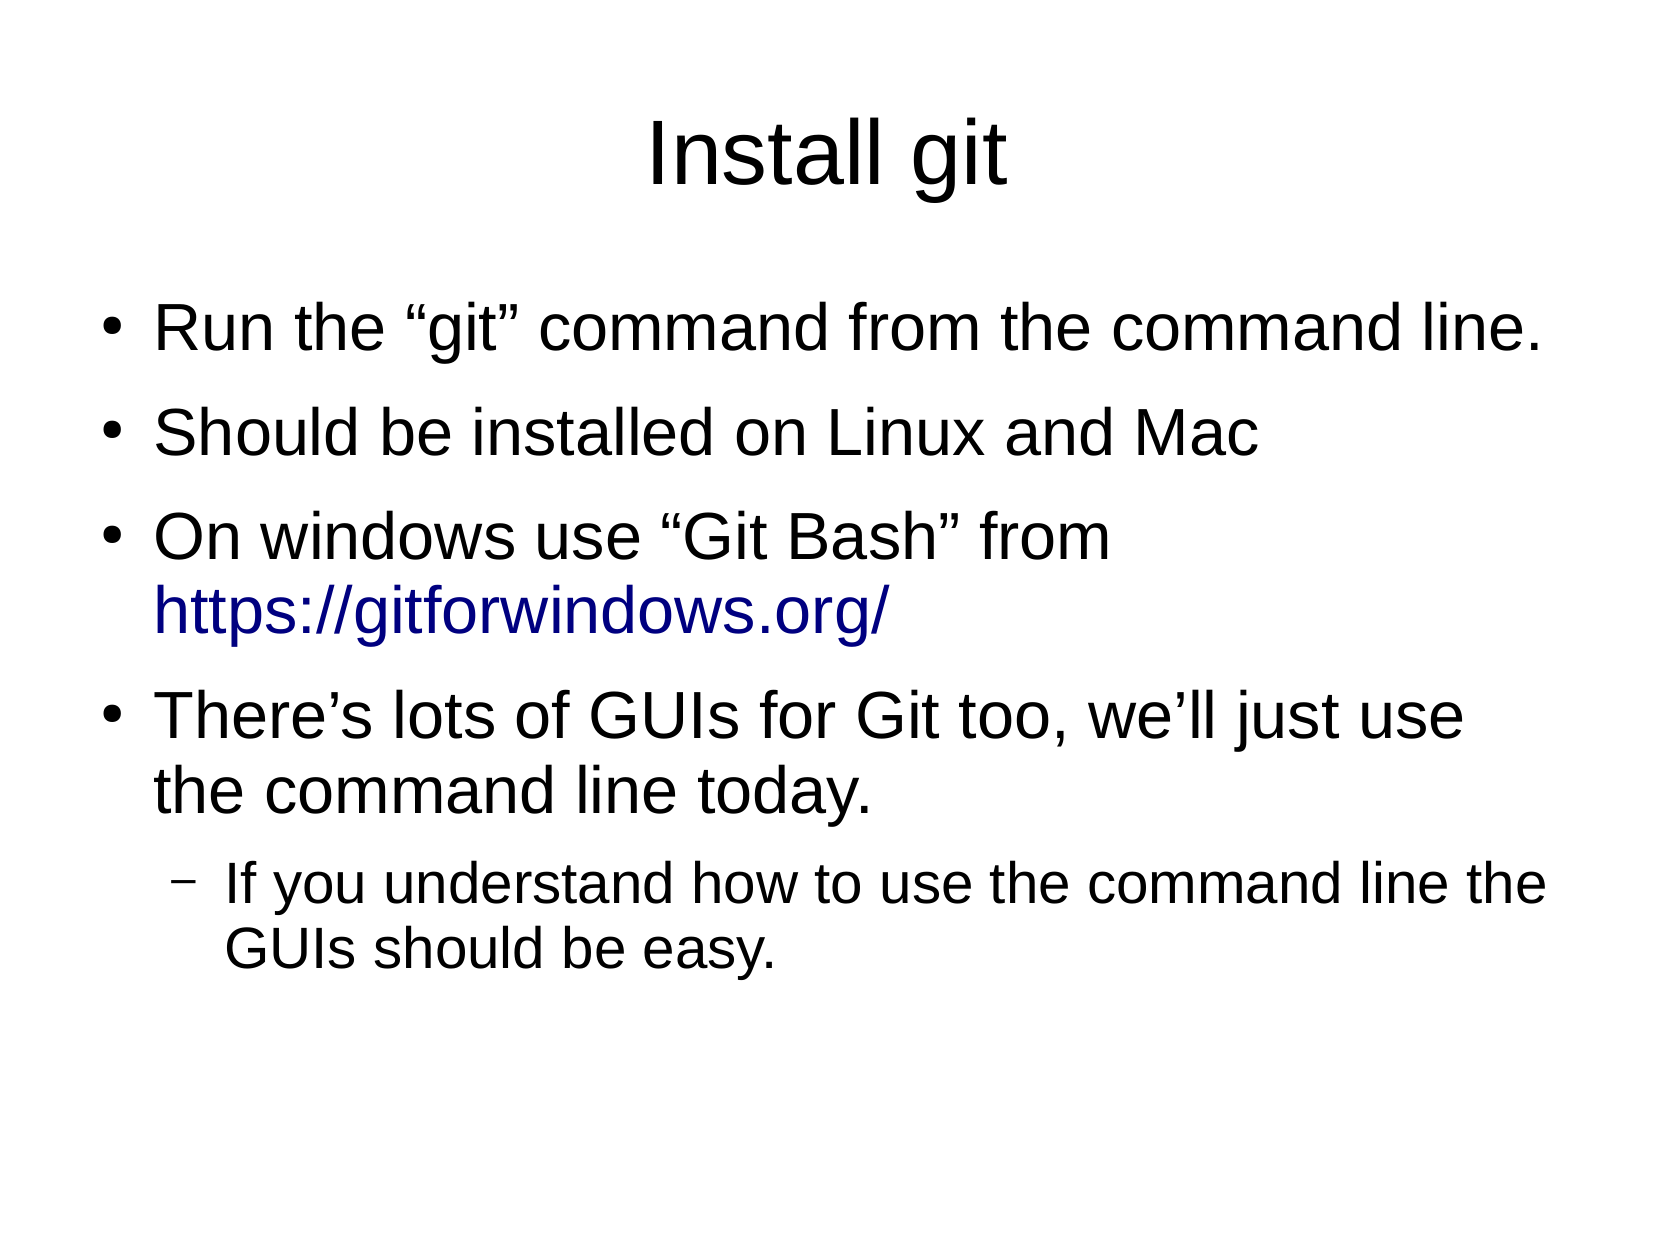

# Install git
Run the “git” command from the command line.
Should be installed on Linux and Mac
On windows use “Git Bash” from https://gitforwindows.org/
There’s lots of GUIs for Git too, we’ll just use the command line today.
If you understand how to use the command line the GUIs should be easy.